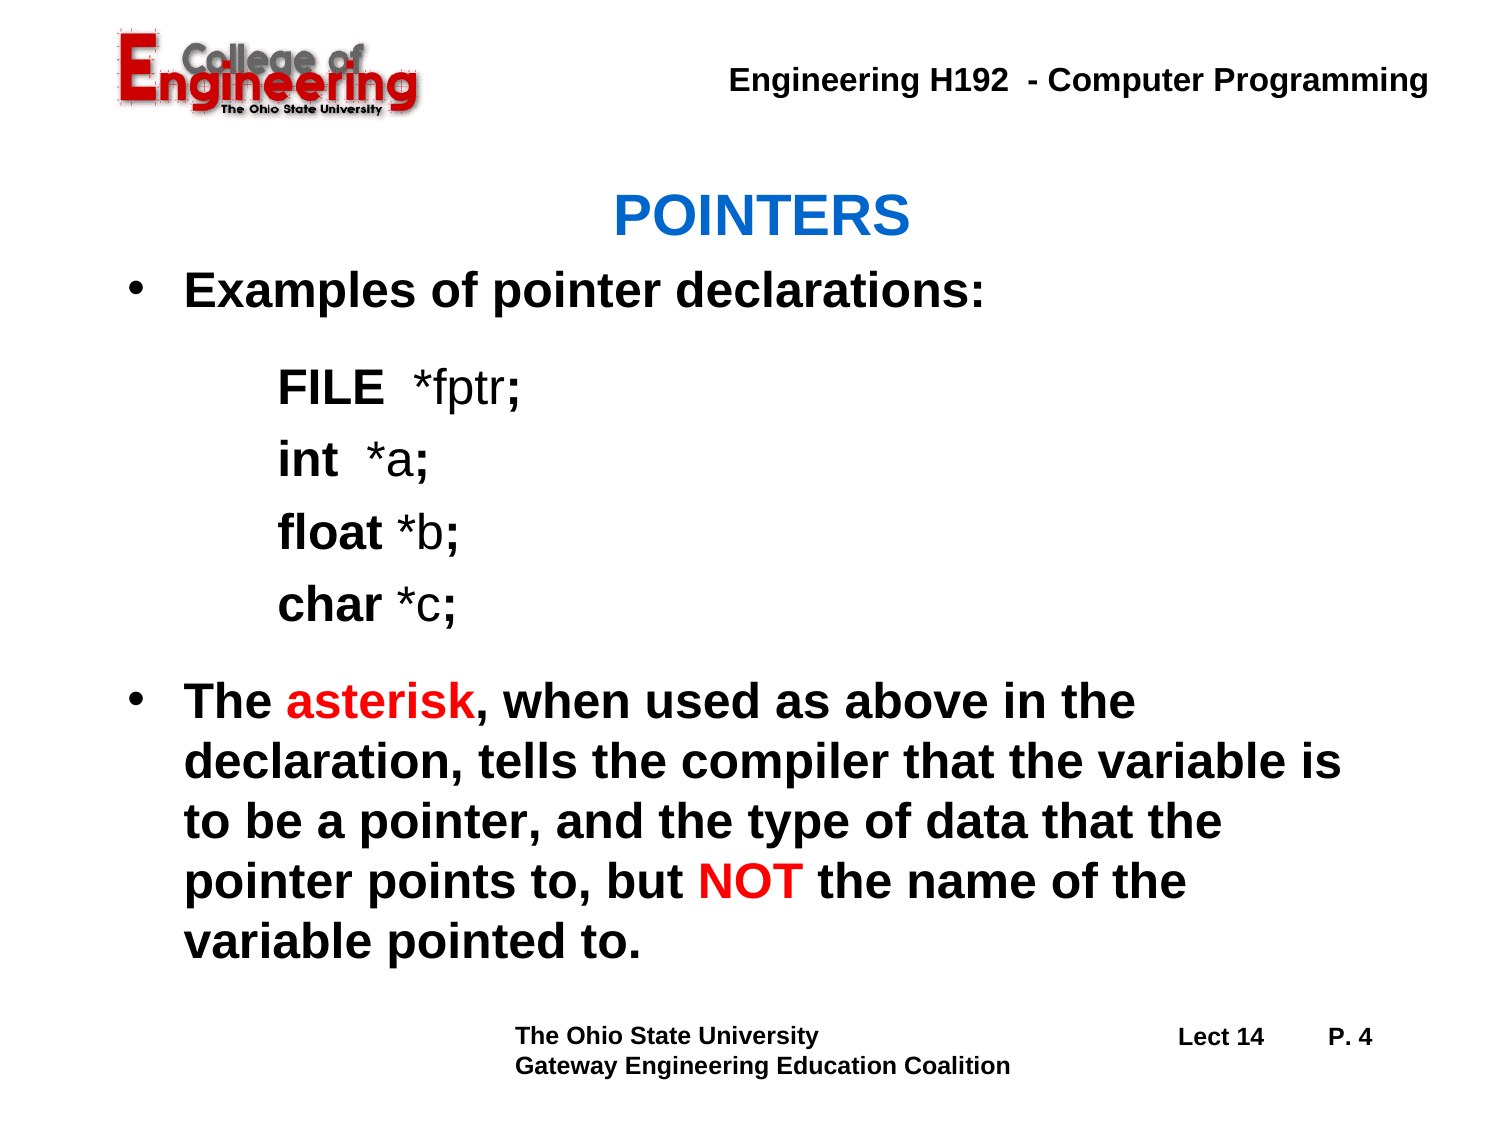

# POINTERS
Examples of pointer declarations:
		FILE *fptr;
		int *a;
		float *b;
		char *c;
The asterisk, when used as above in the declaration, tells the compiler that the variable is to be a pointer, and the type of data that the pointer points to, but NOT the name of the variable pointed to.
4